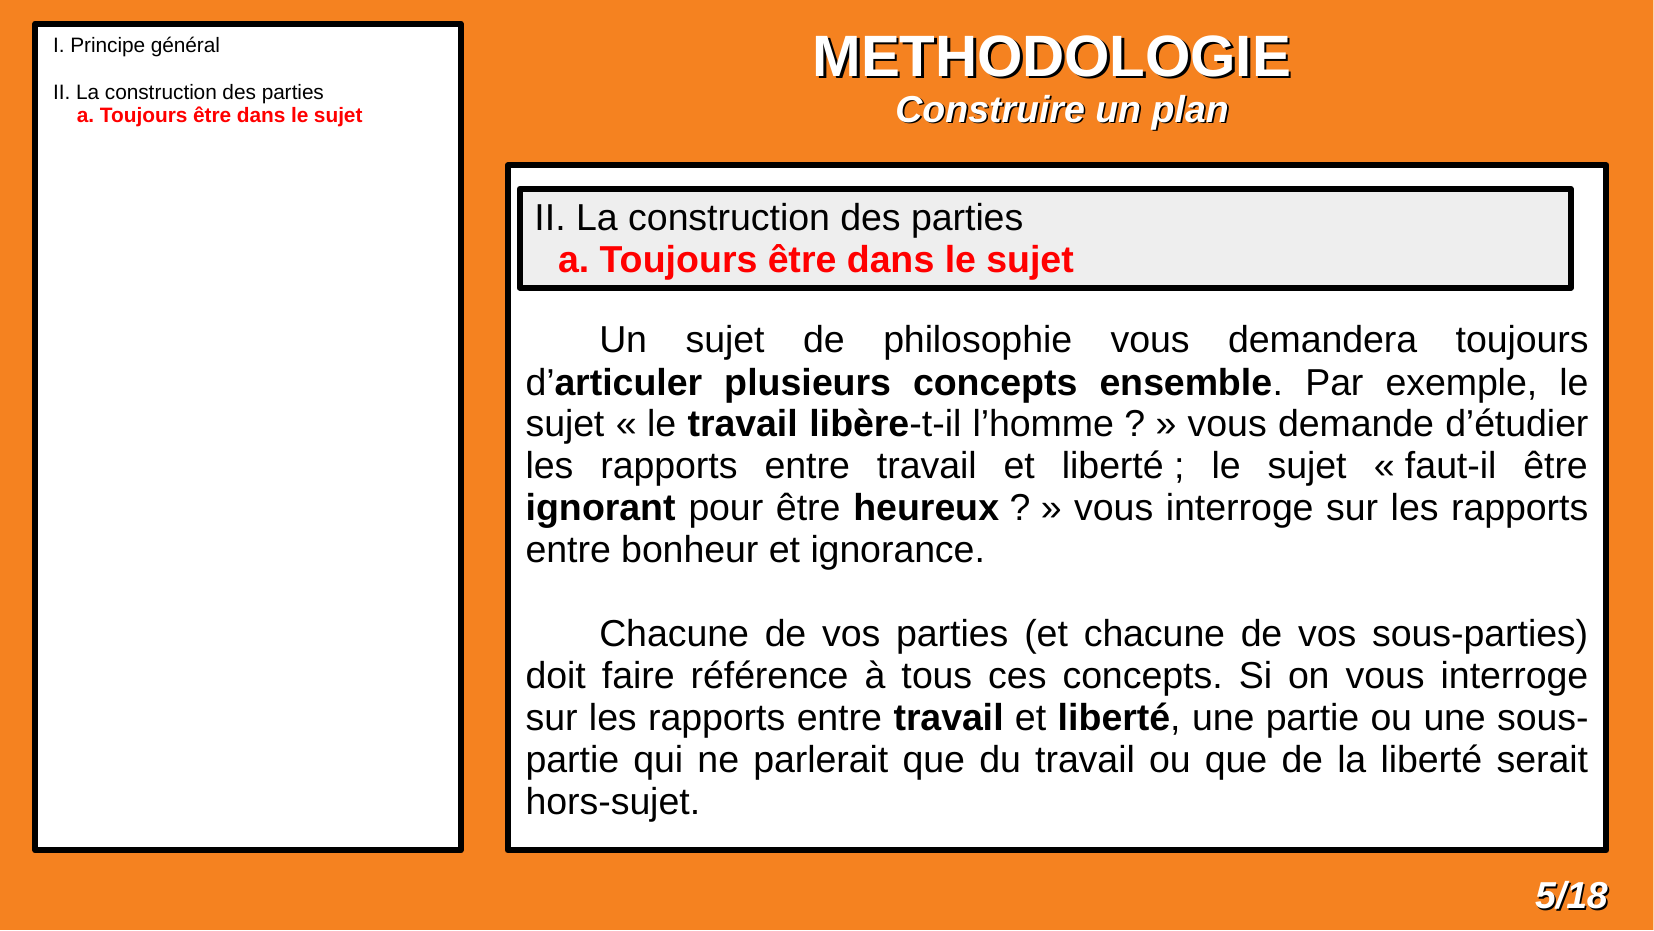

METHODOLOGIE
 Construire un plan
I. Principe général
II. La construction des parties
a. Toujours être dans le sujet
	Un sujet de philosophie vous demandera toujours d’articuler plusieurs concepts ensemble. Par exemple, le sujet « le travail libère-t-il l’homme ? » vous demande d’étudier les rapports entre travail et liberté ; le sujet « faut-il être ignorant pour être heureux ? » vous interroge sur les rapports entre bonheur et ignorance.
	Chacune de vos parties (et chacune de vos sous-parties) doit faire référence à tous ces concepts. Si on vous interroge sur les rapports entre travail et liberté, une partie ou une sous-partie qui ne parlerait que du travail ou que de la liberté serait hors-sujet.
II. La construction des parties
a. Toujours être dans le sujet